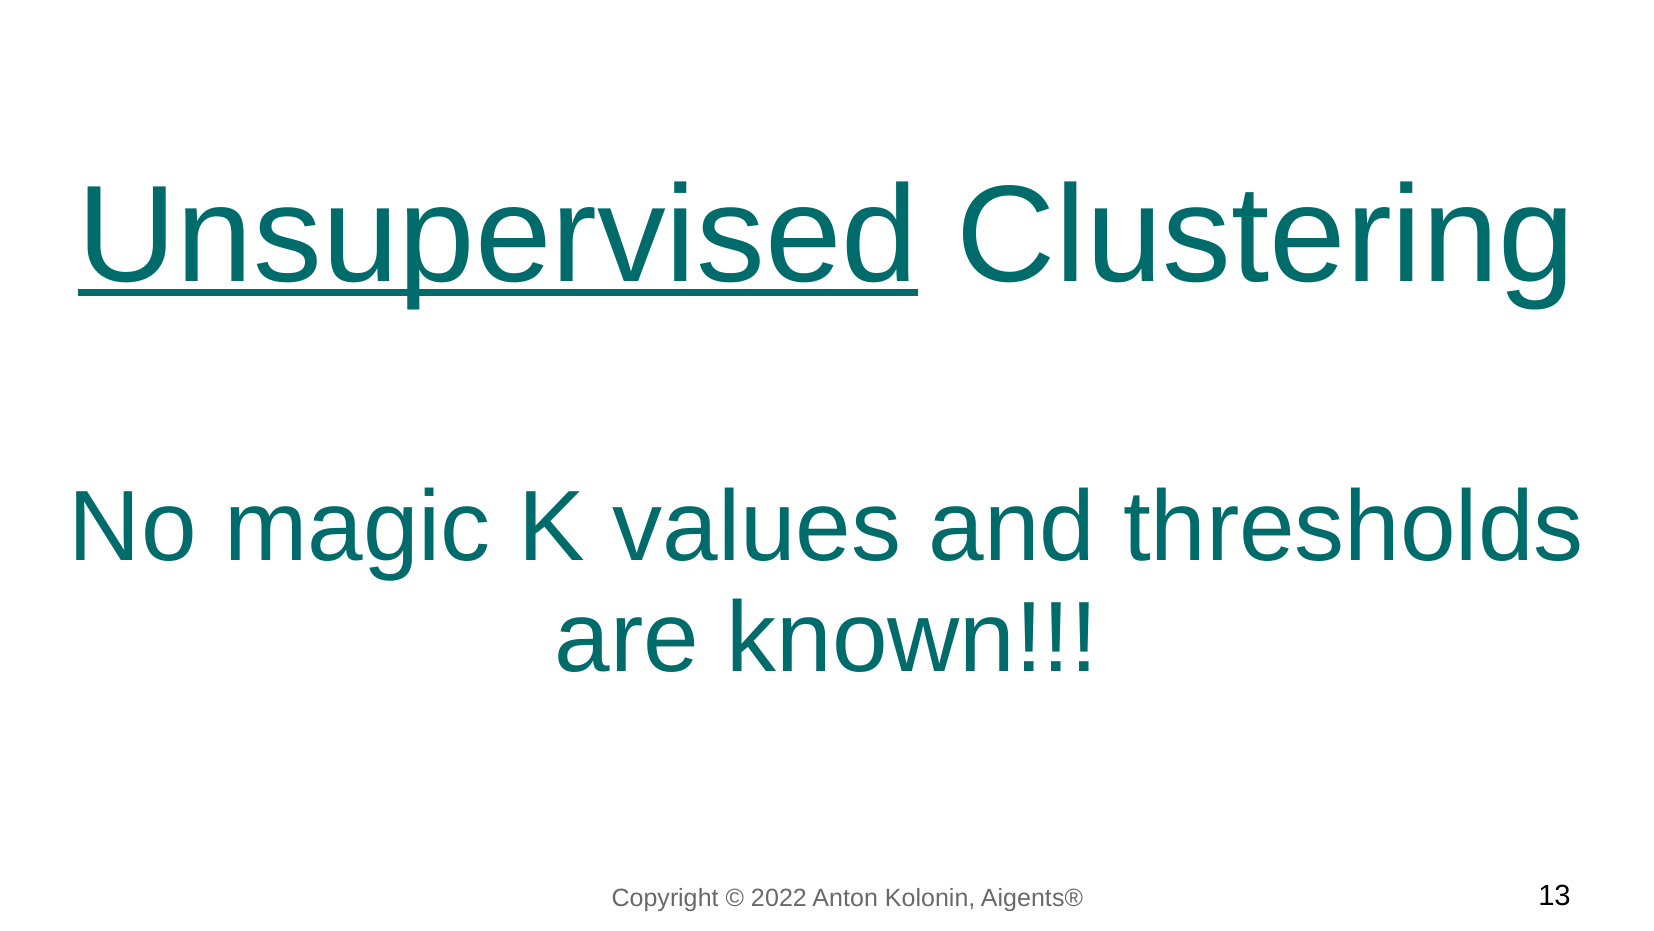

Unsupervised Clustering
No magic K values and thresholds are known!!!
Copyright © 2022 Anton Kolonin, Aigents®
13